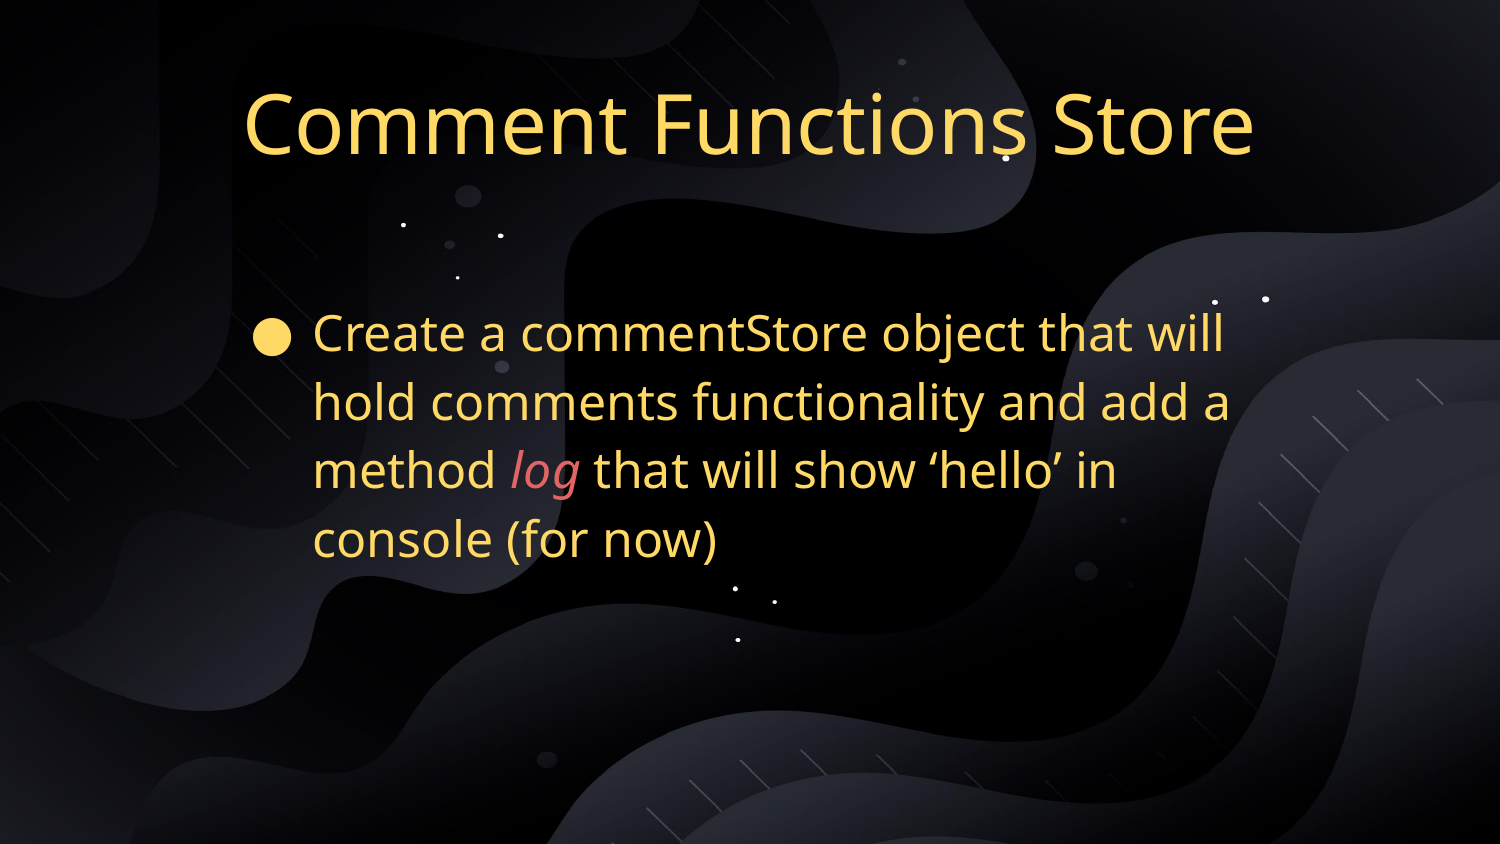

# Comment Functions Store
Create a commentStore object that will hold comments functionality and add a method log that will show ‘hello’ in console (for now)